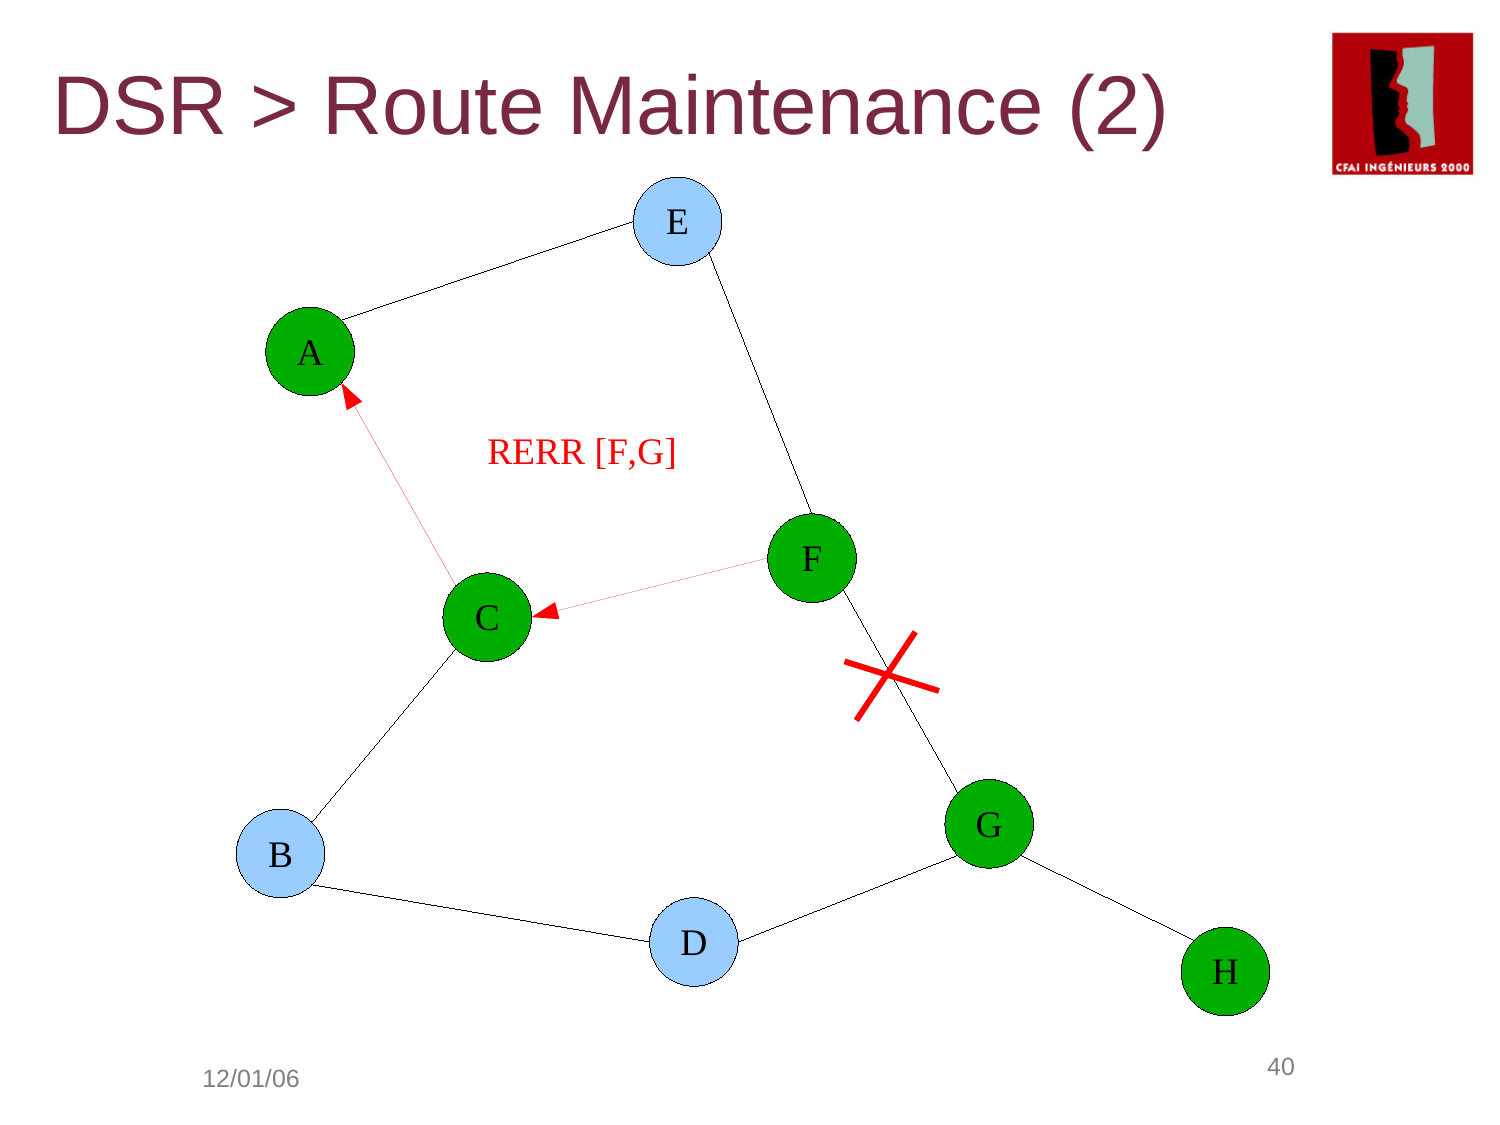

# DSR > Route Maintenance (2)
E
A
RERR [F,G]
F
C
G
B
D
H
40